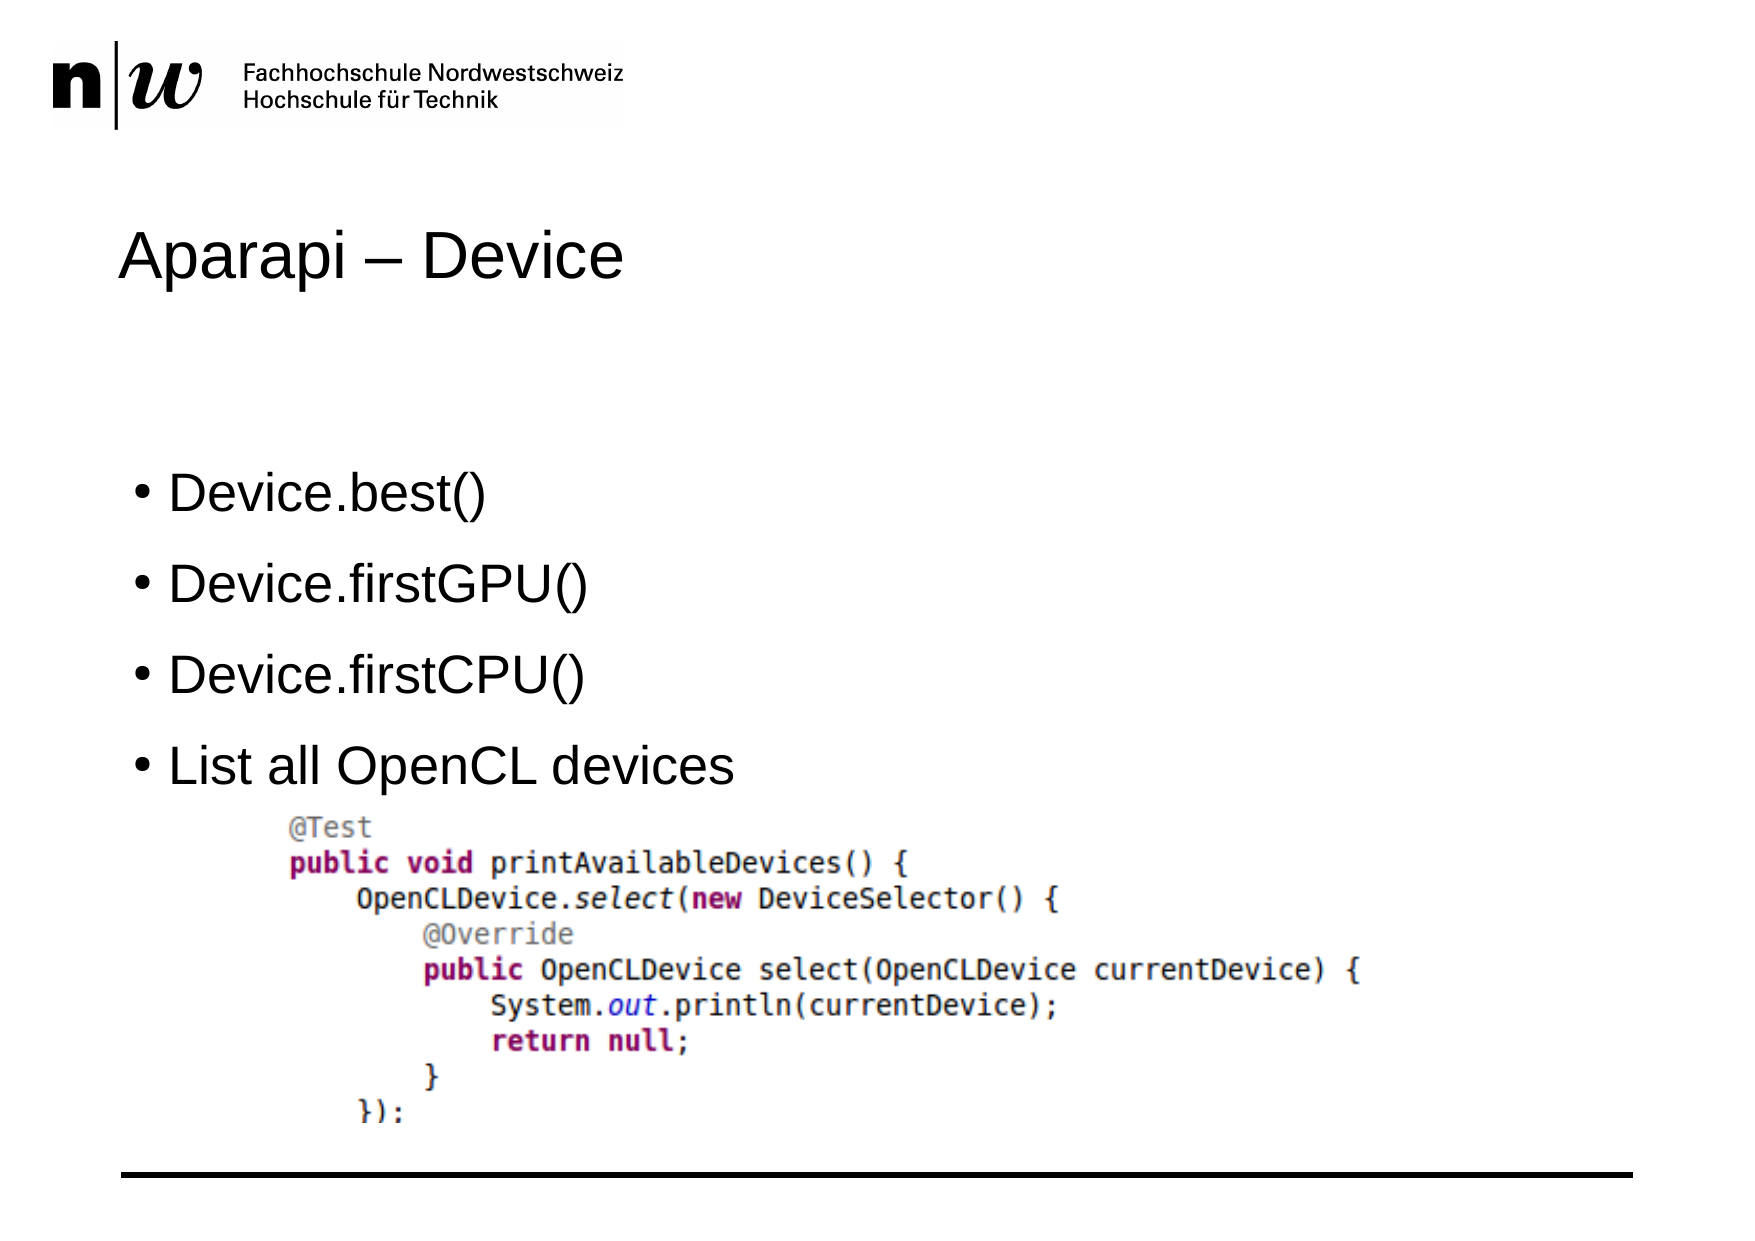

Aparapi – Device
Device.best()
Device.firstGPU()
Device.firstCPU()
List all OpenCL devices